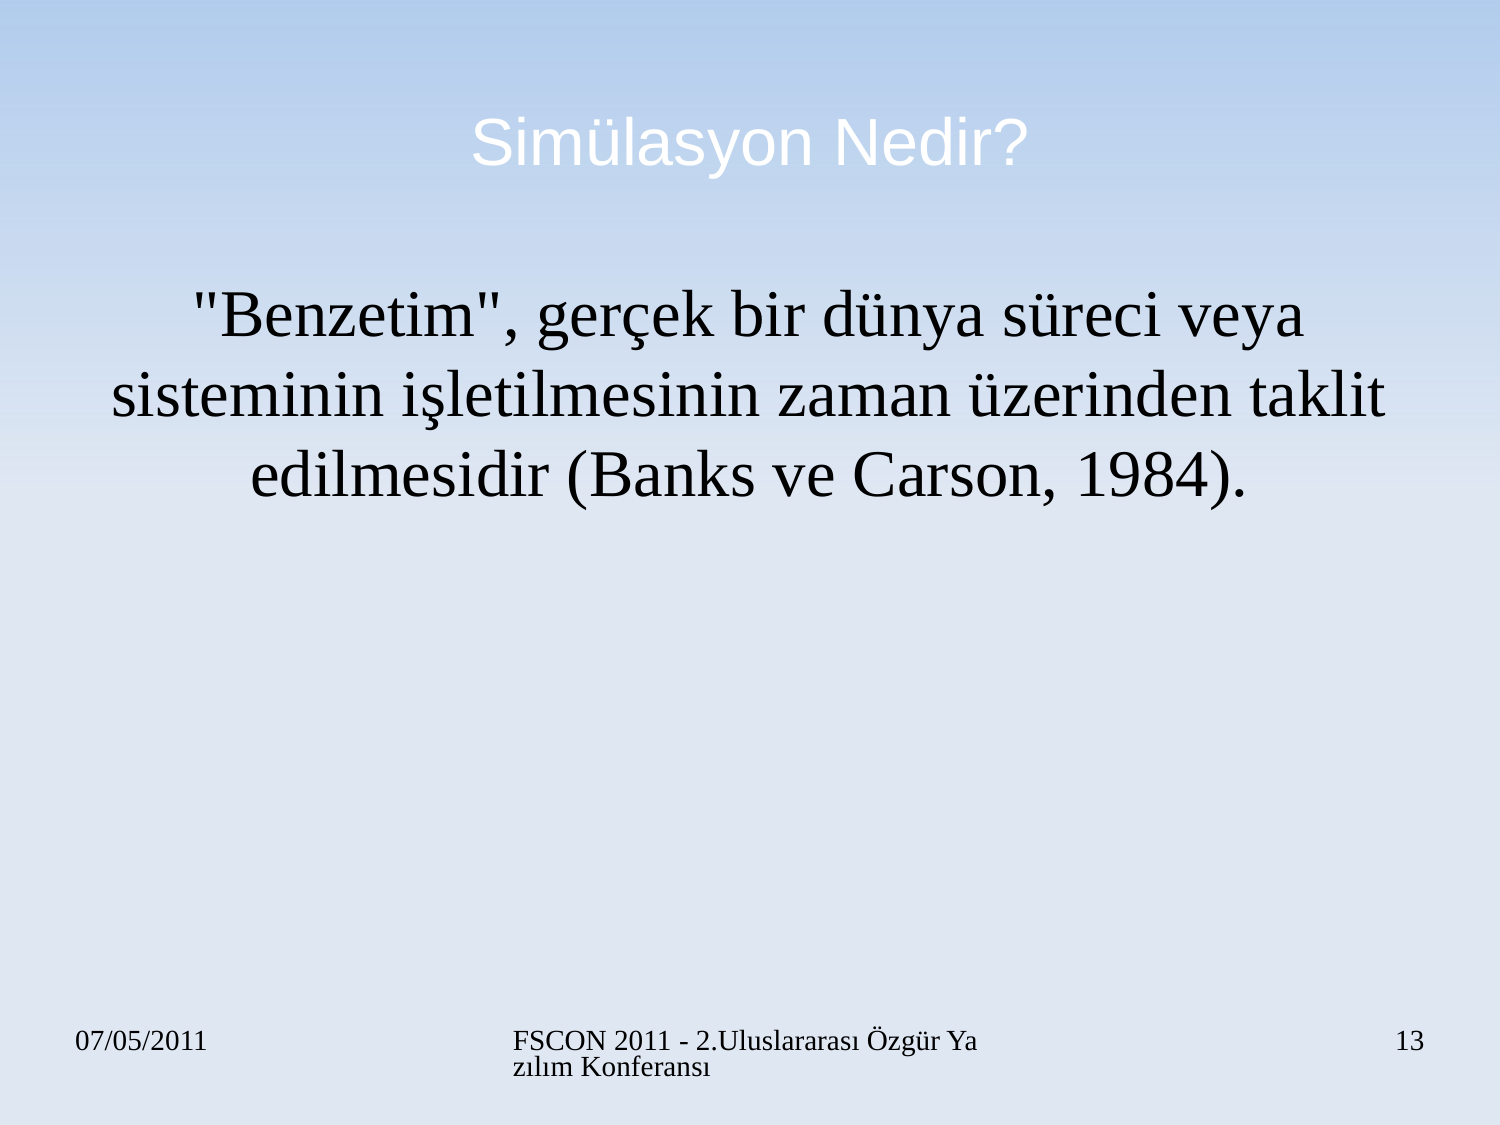

Simülasyon Nedir?
"Benzetim", gerçek bir dünya süreci veya sisteminin işletilmesinin zaman üzerinden taklit edilmesidir (Banks ve Carson, 1984).
07/05/2011
FSCON 2011 - 2.Uluslararası Özgür Yazılım Konferansı
13